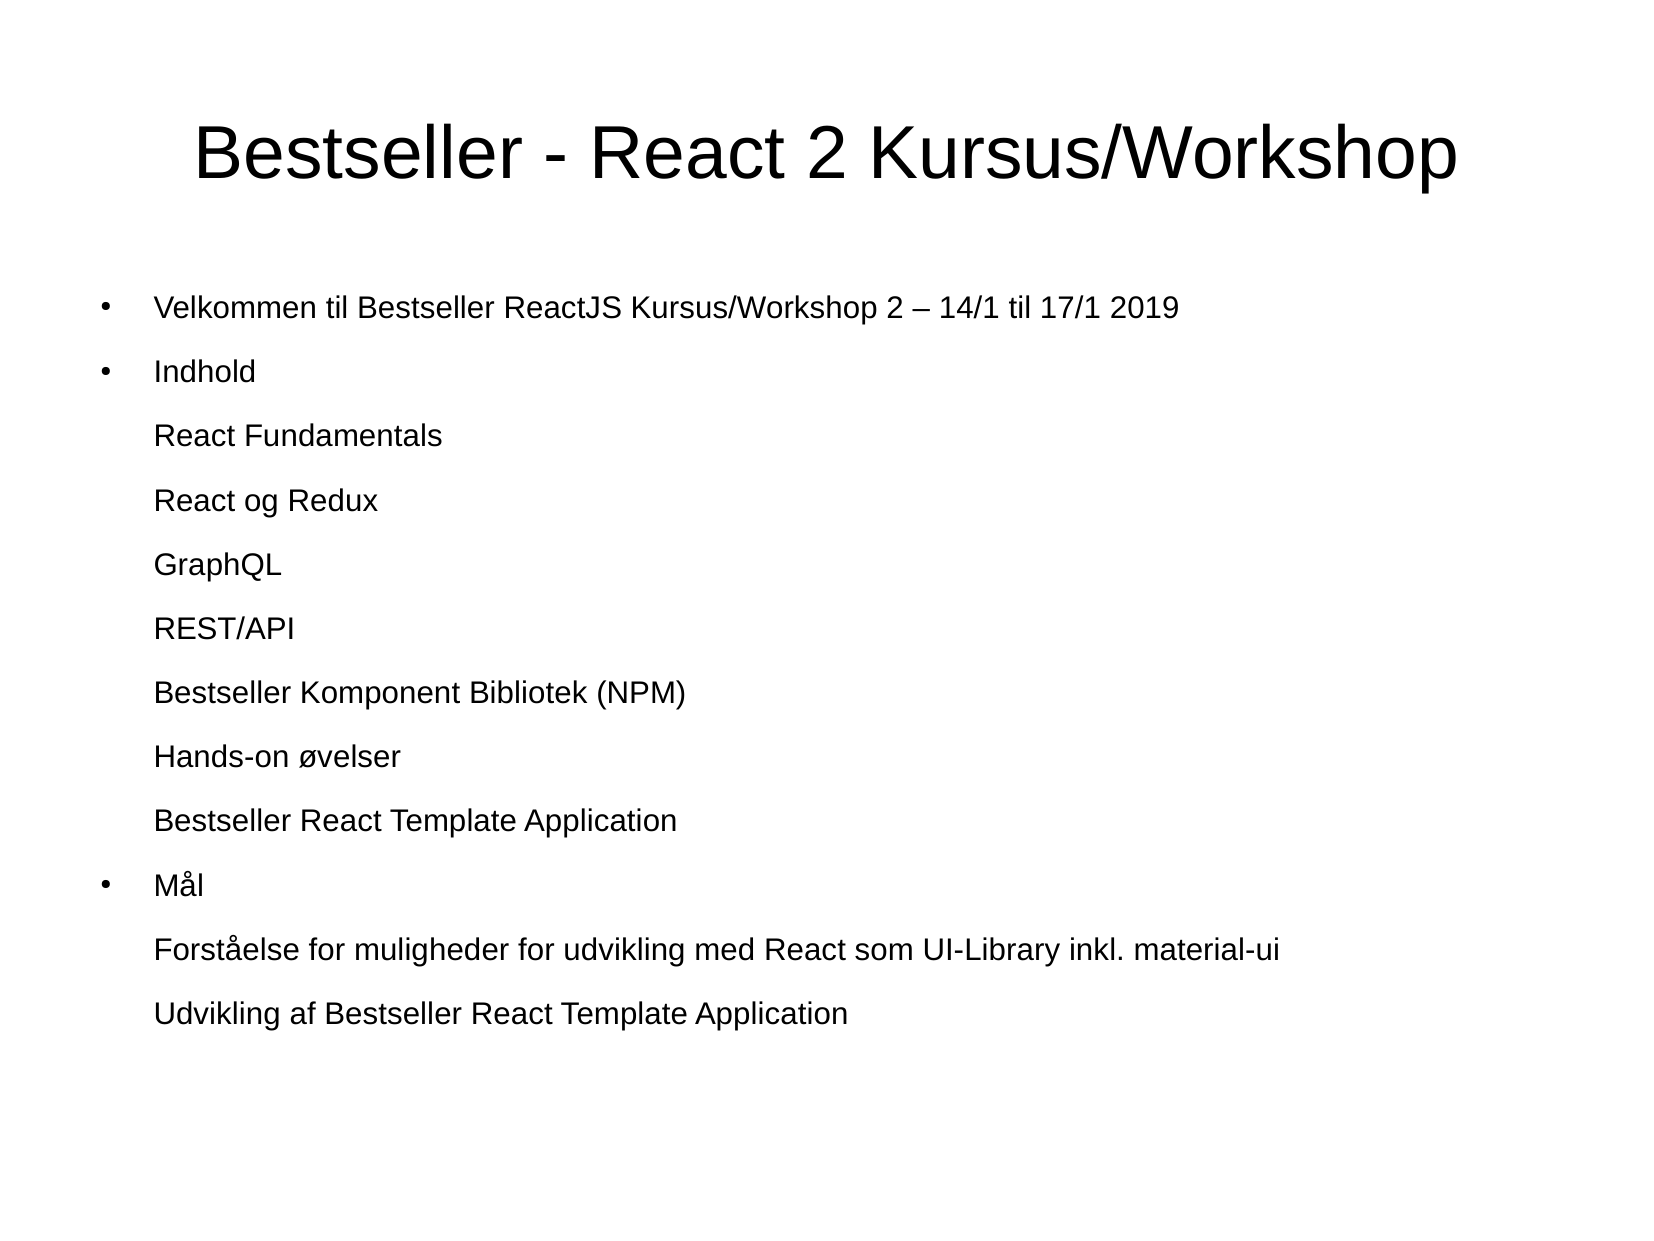

# Bestseller - React 2 Kursus/Workshop
Velkommen til Bestseller ReactJS Kursus/Workshop 2 – 14/1 til 17/1 2019
Indhold
React Fundamentals
React og Redux
GraphQL
REST/API
Bestseller Komponent Bibliotek (NPM)
Hands-on øvelser
Bestseller React Template Application
Mål
Forståelse for muligheder for udvikling med React som UI-Library inkl. material-ui
Udvikling af Bestseller React Template Application